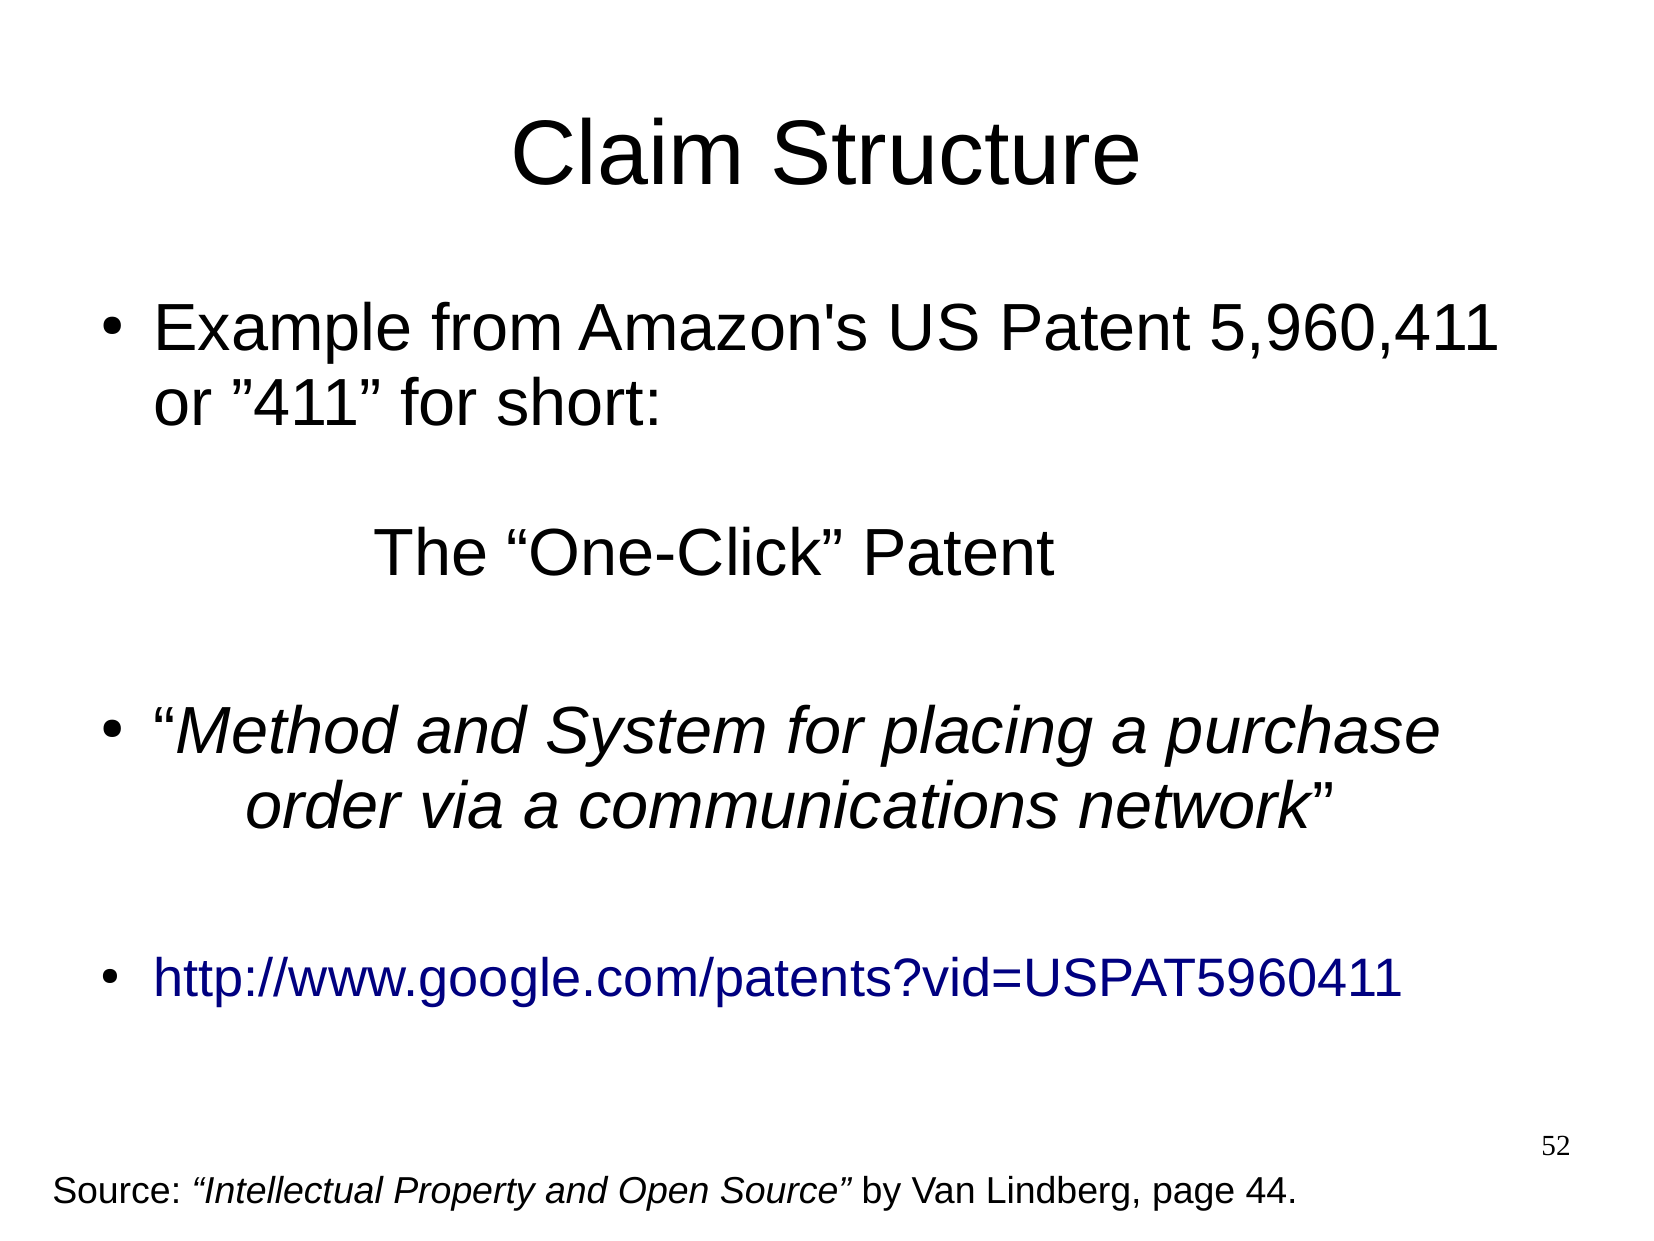

# Claim Structure
Example from Amazon's US Patent 5,960,411
or ”411” for short:
 The “One-Click” Patent
“Method and System for placing a purchase
 order via a communications network”
http://www.google.com/patents?vid=USPAT5960411
52
Source: “Intellectual Property and Open Source” by Van Lindberg, page 44.